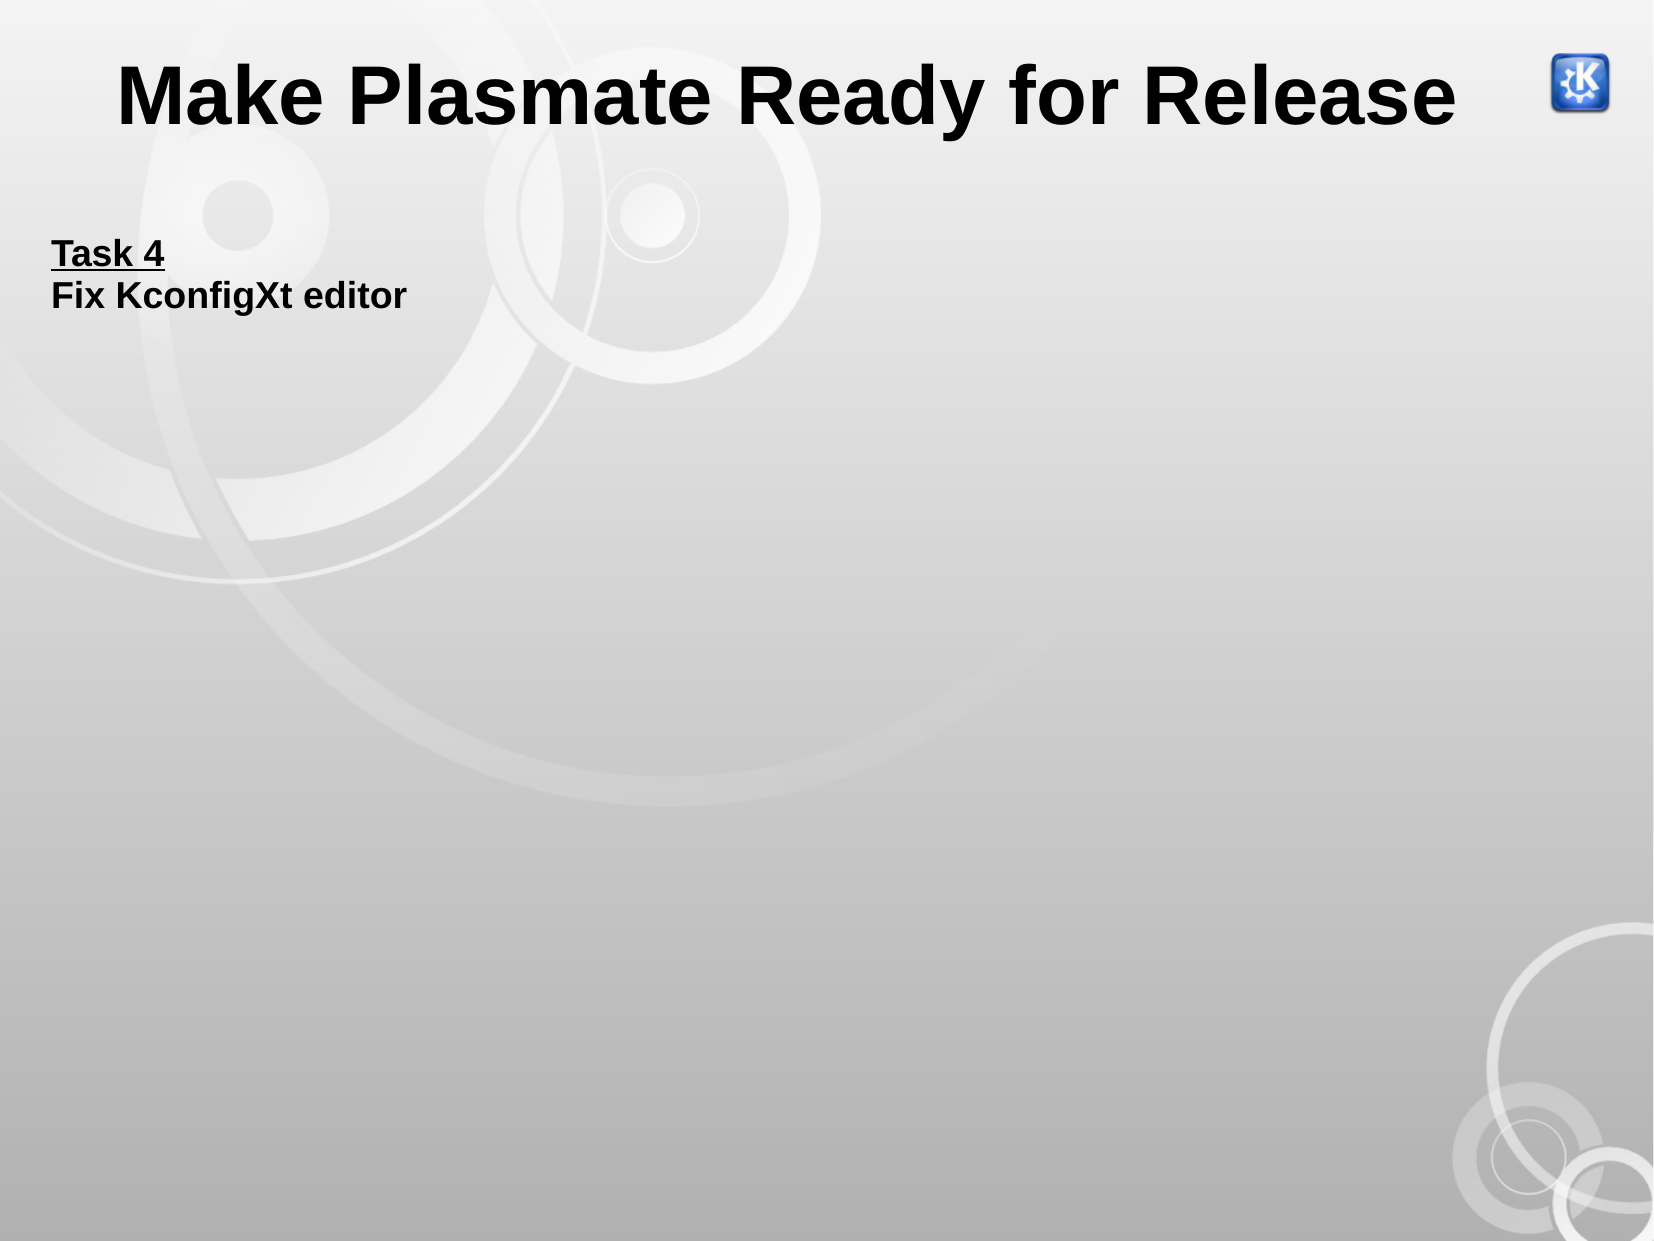

Make Plasmate Ready for Release
Task 4
Fix KconfigXt editor